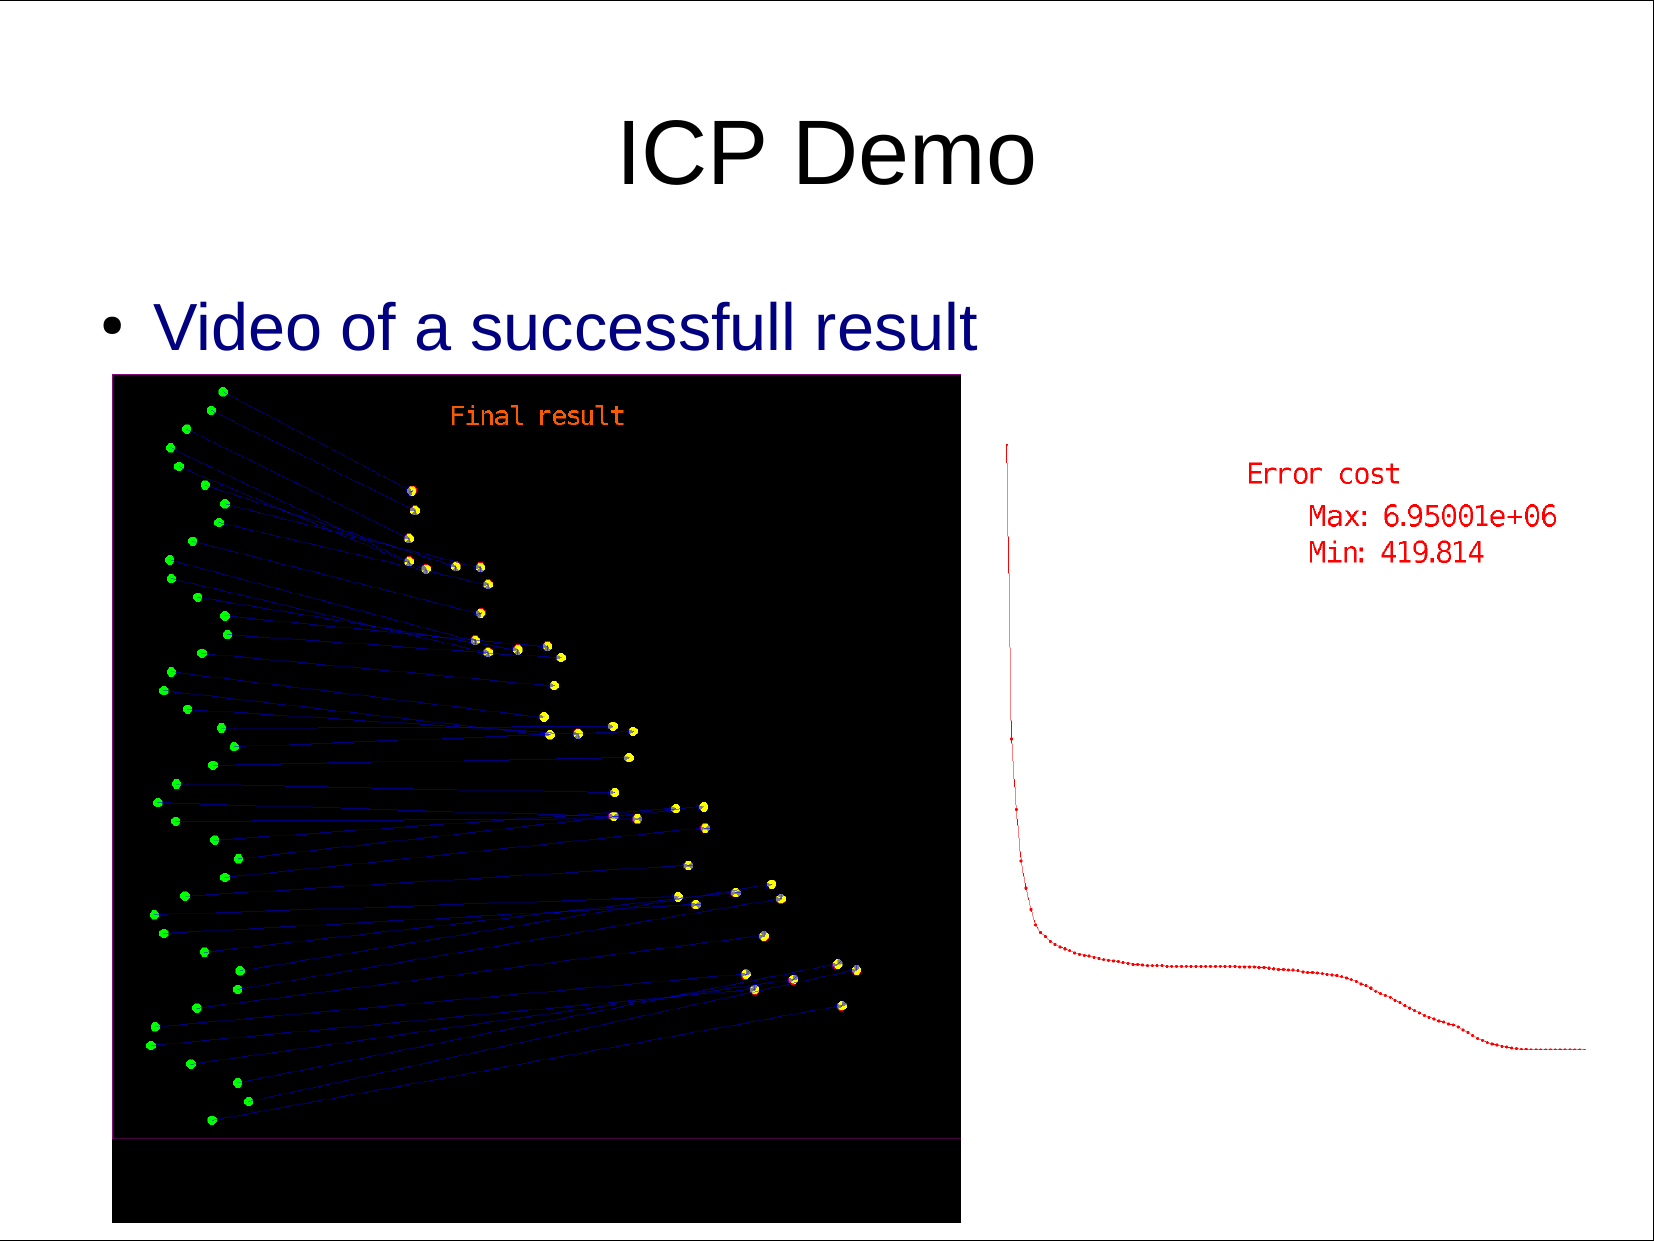

# ICP Demo
Video of a successfull result